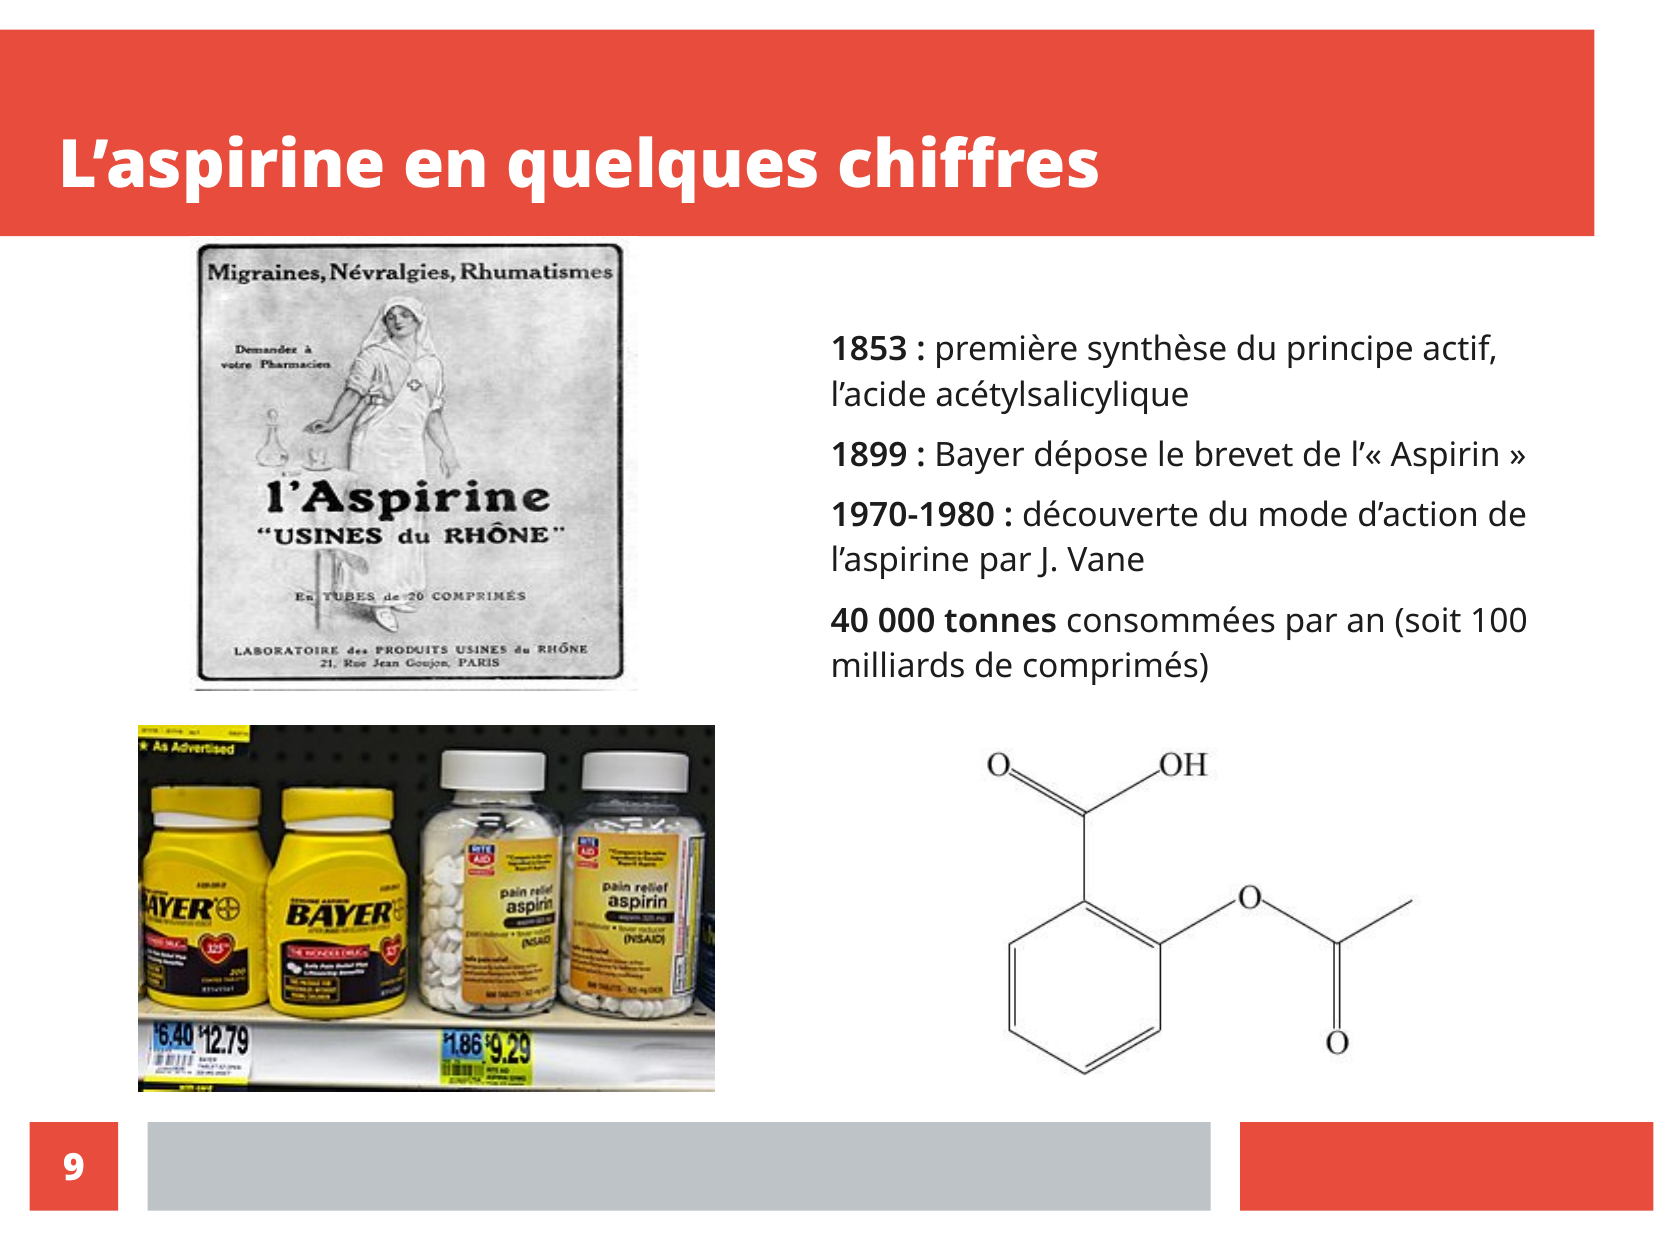

# L’aspirine en quelques chiffres
1853 : première synthèse du principe actif, l’acide acétylsalicylique
1899 : Bayer dépose le brevet de l’« Aspirin »
1970-1980 : découverte du mode d’action de l’aspirine par J. Vane
40 000 tonnes consommées par an (soit 100 milliards de comprimés)
9